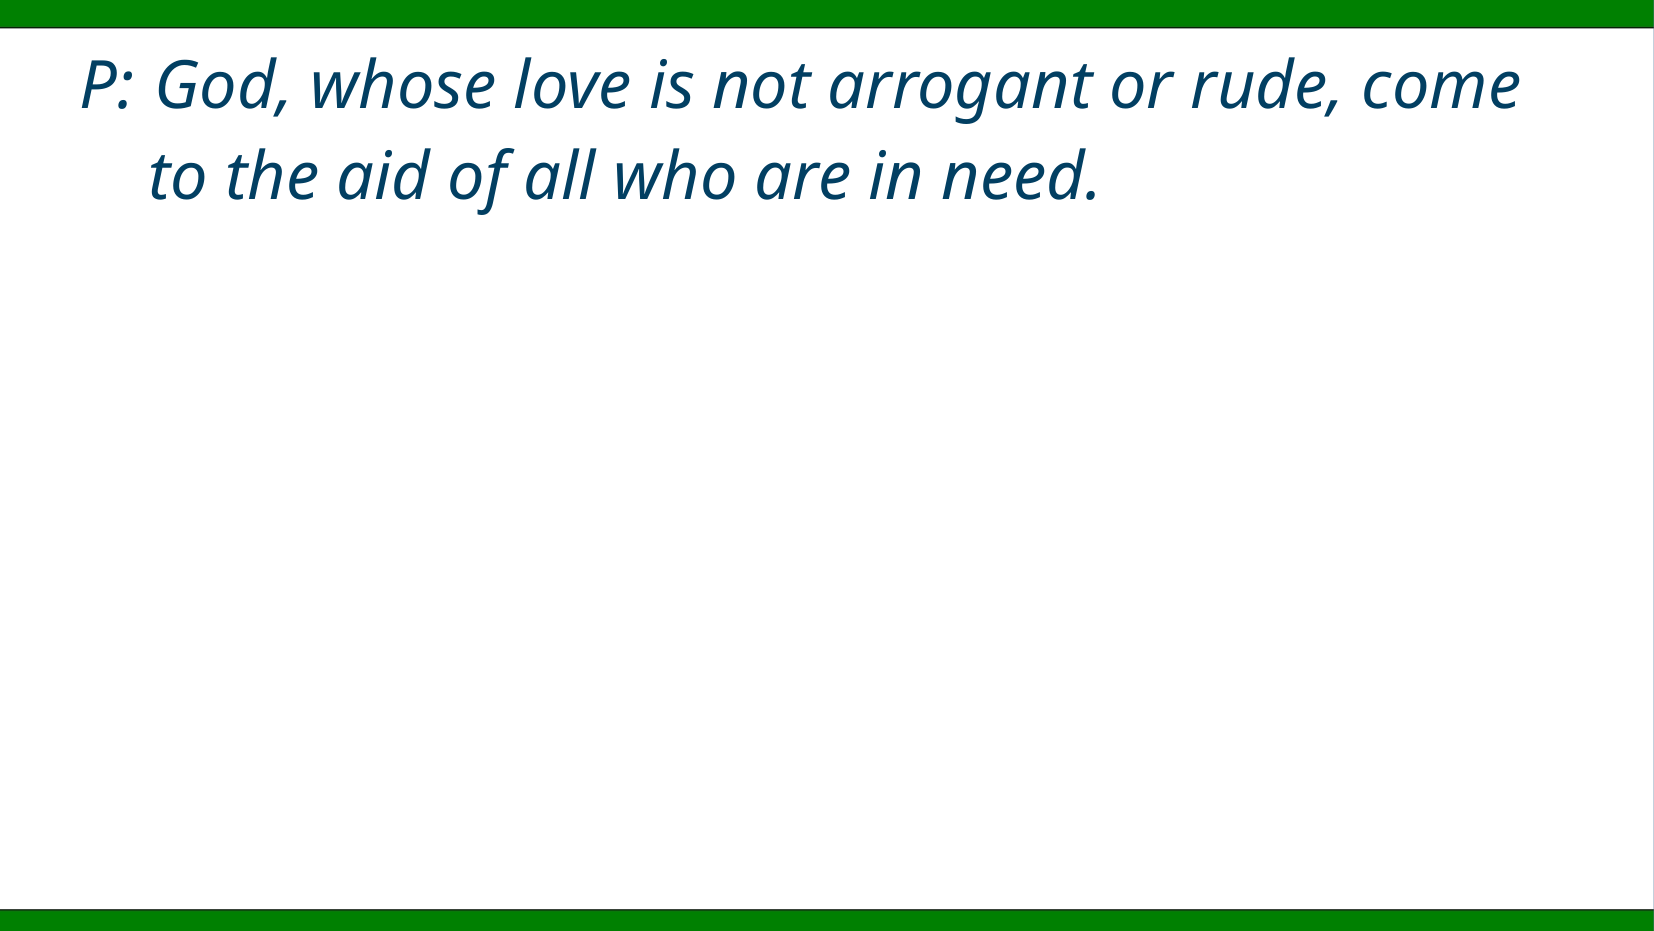

P:	God, whose love is not arrogant or rude, come
 to the aid of all who are in need.